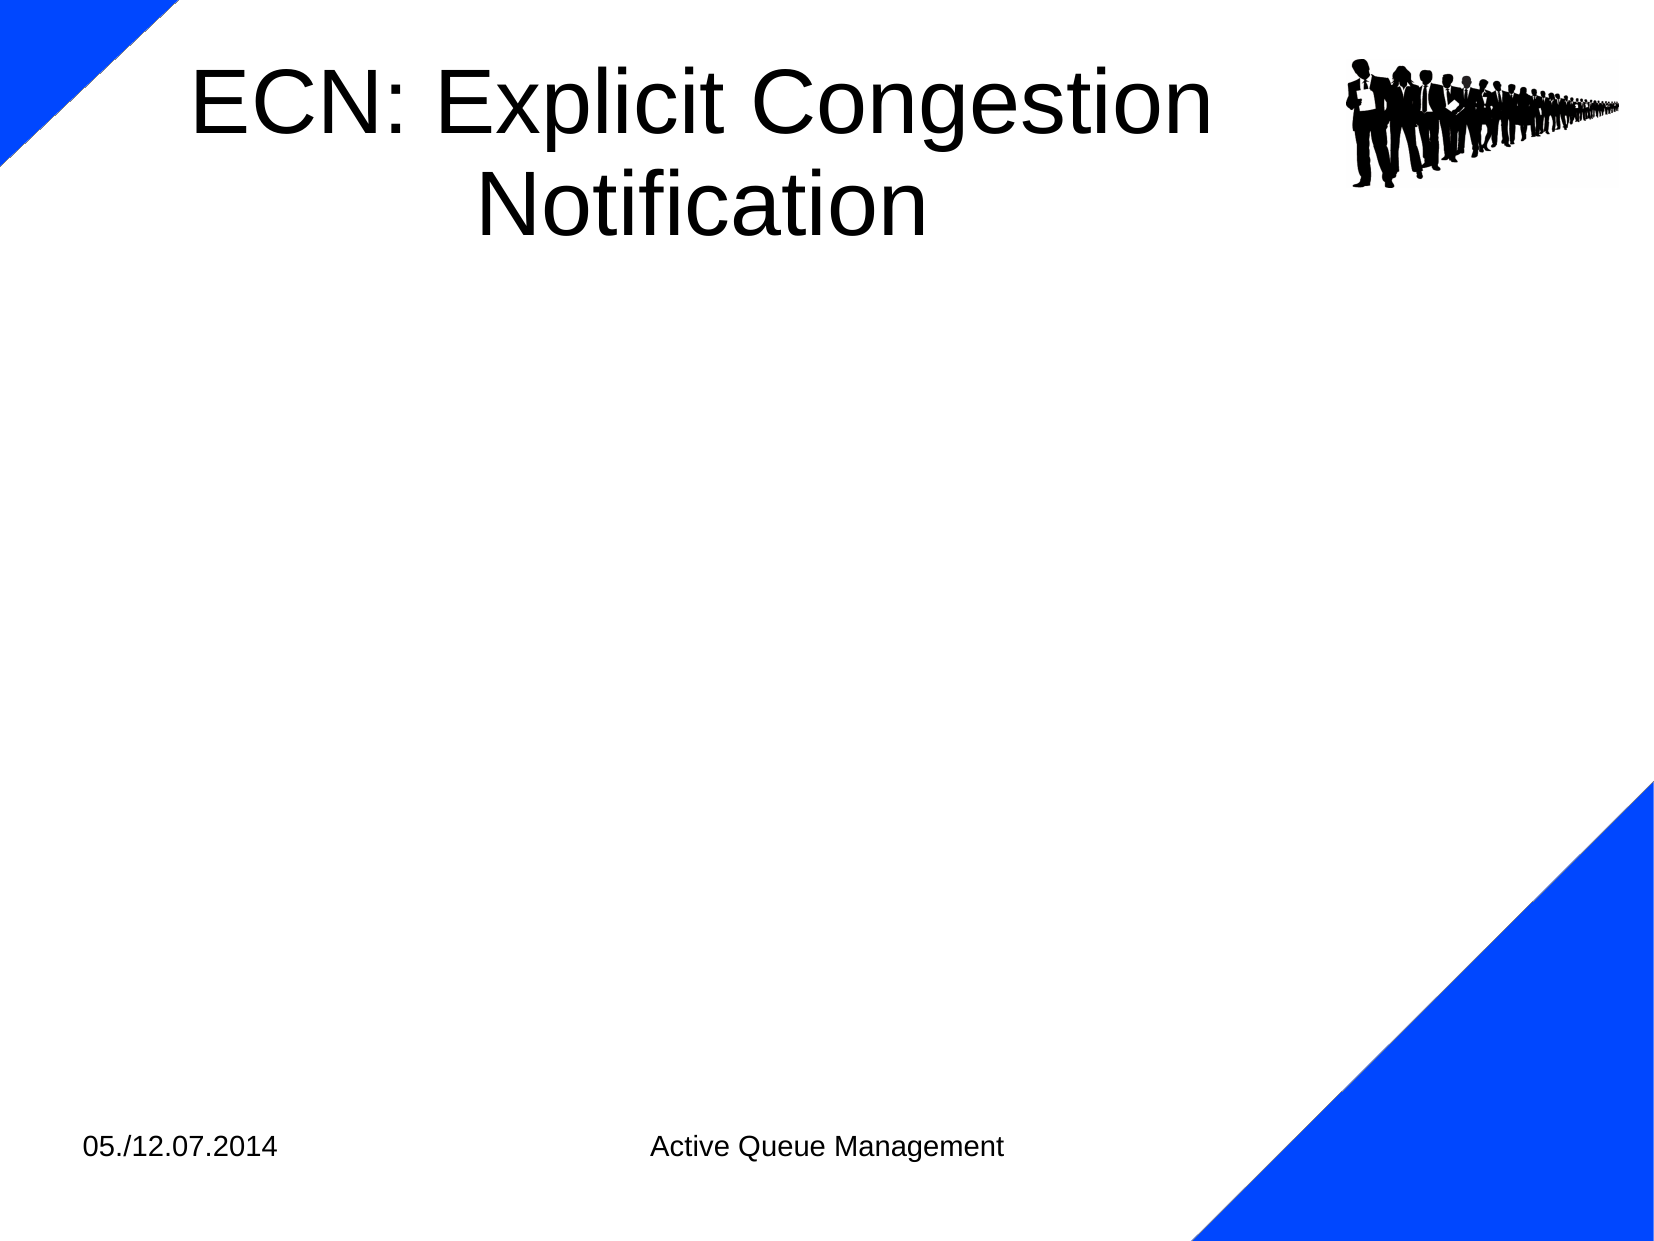

# ECN: Explicit Congestion Notification
05.07.2014/12.07.2014
Active Queue Management